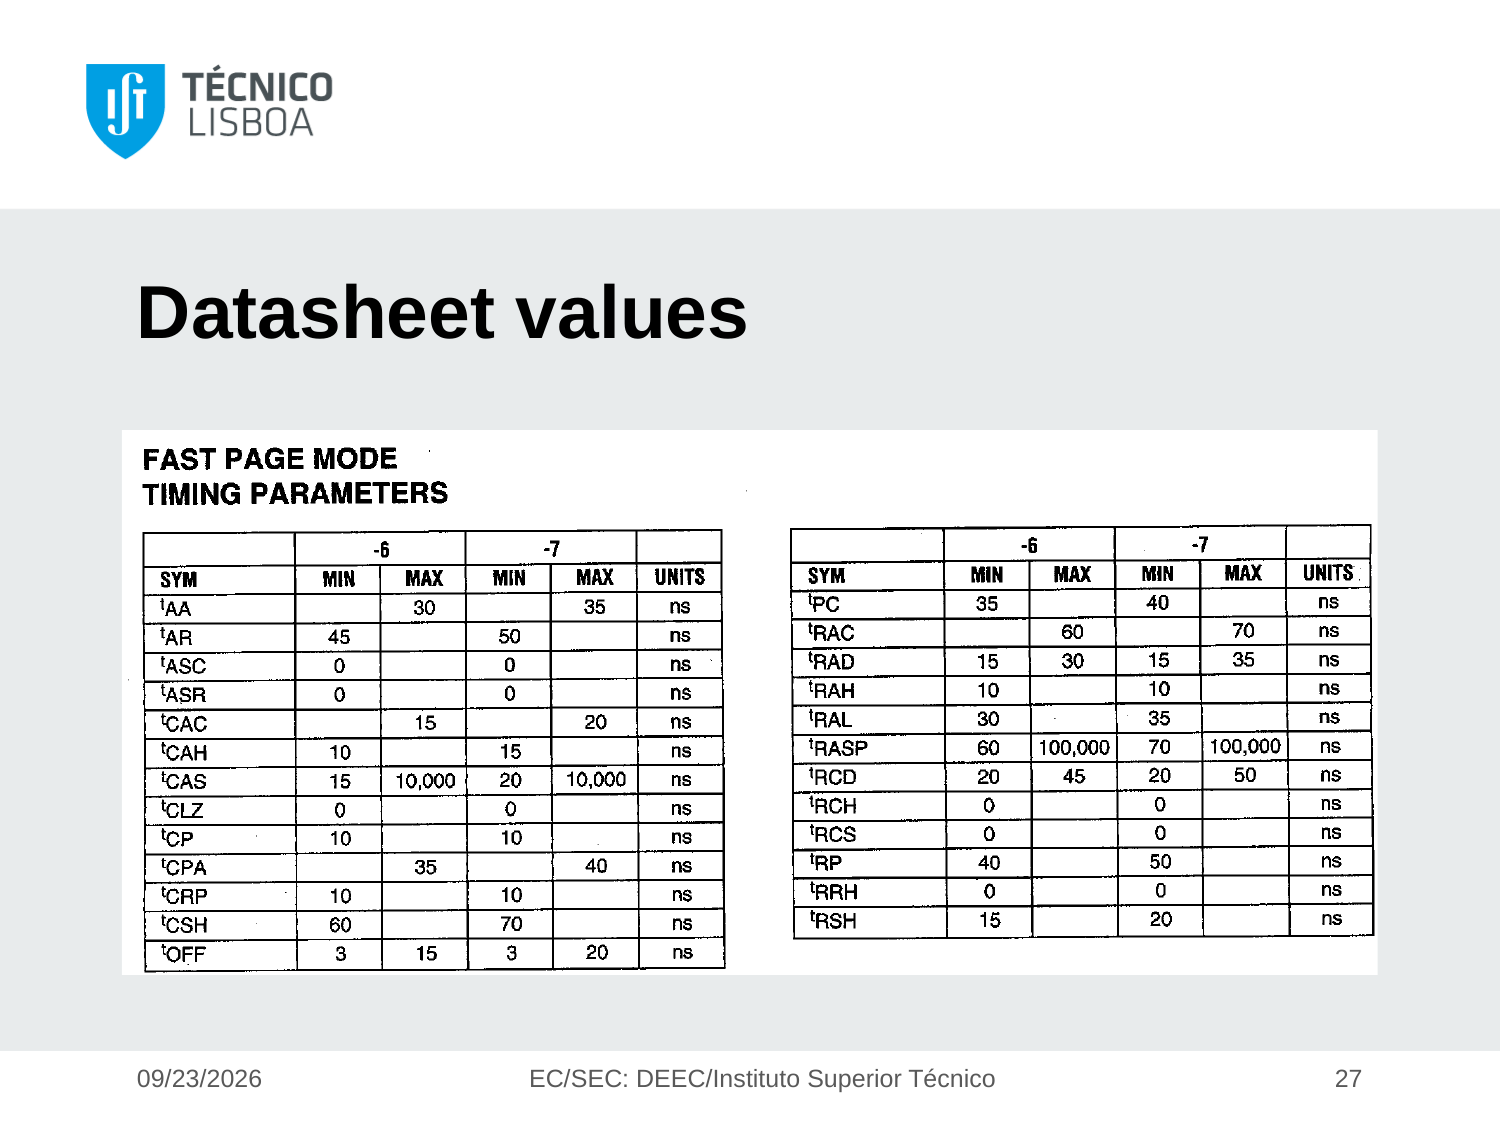

# Datasheet values
EC/SEC: DEEC/Instituto Superior Técnico